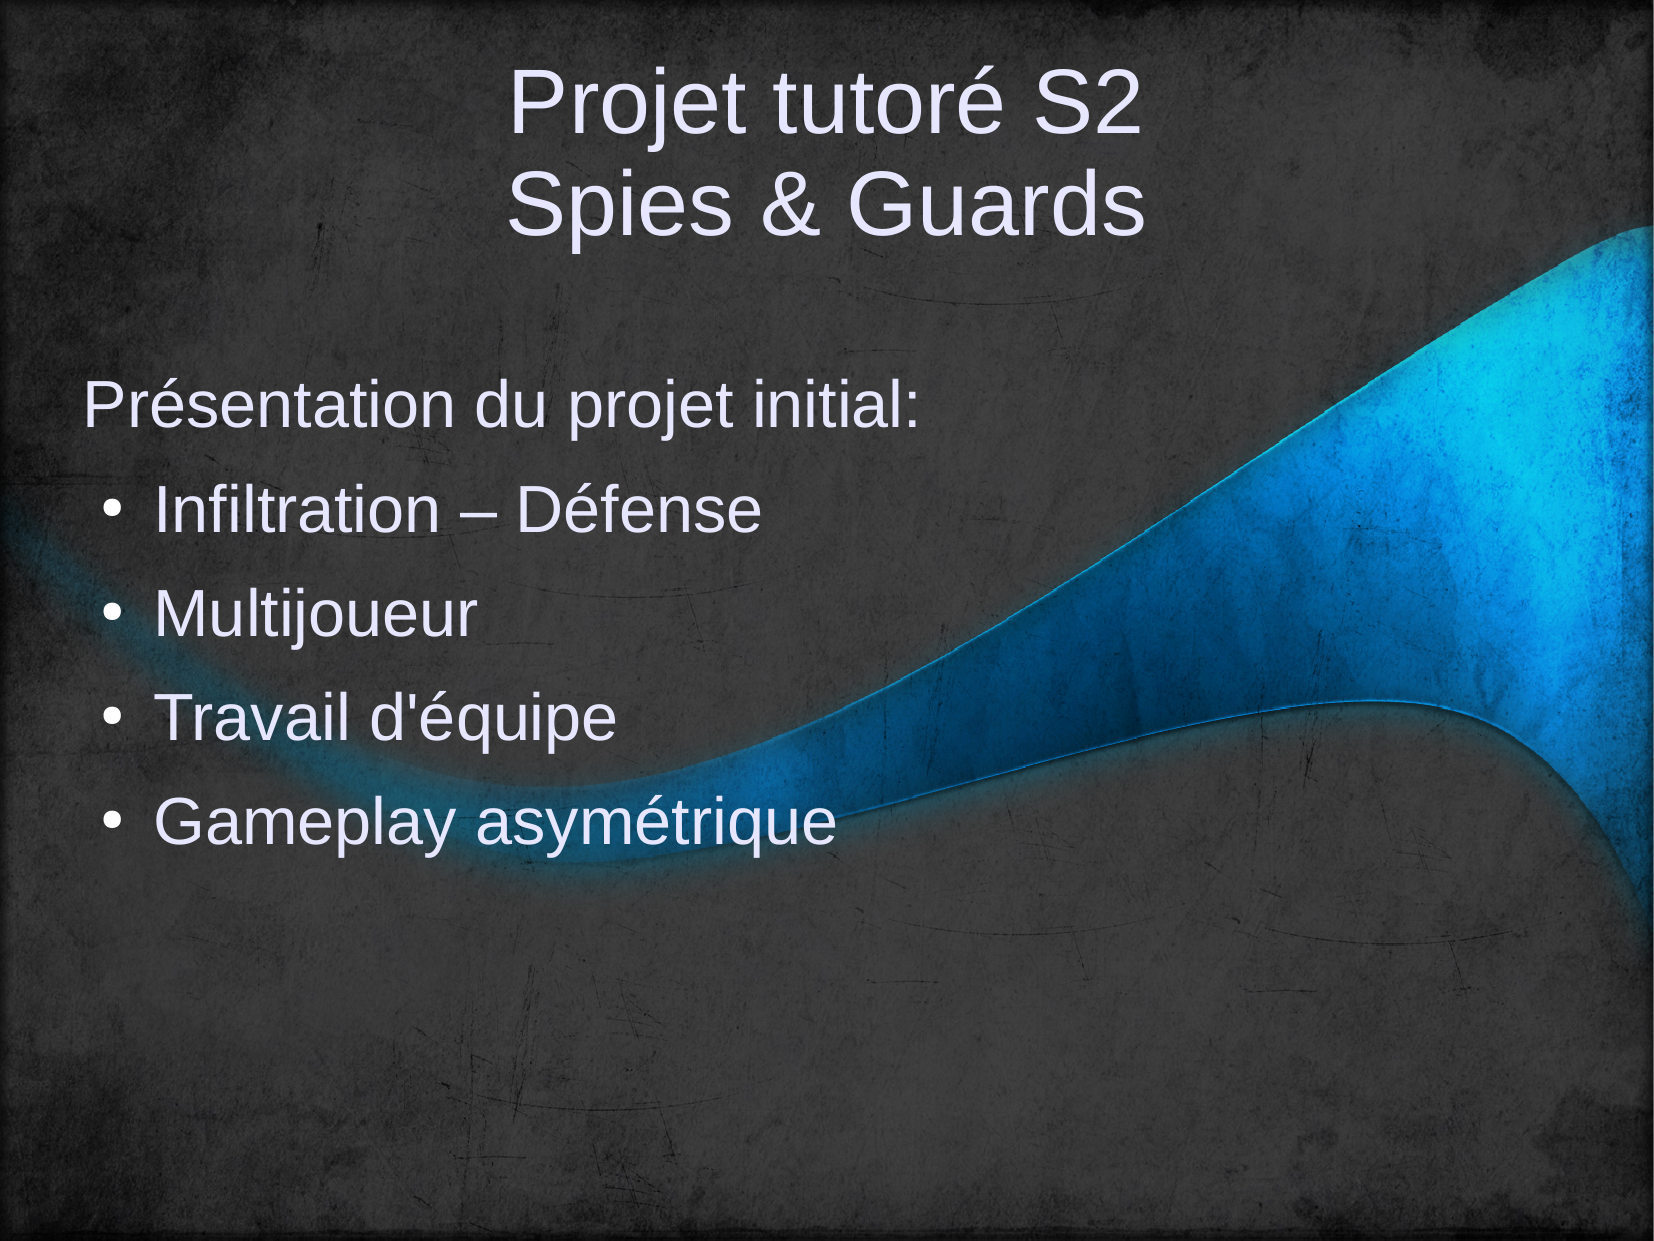

# Projet tutoré S2 Spies & Guards
Présentation du projet initial:
Infiltration – Défense
Multijoueur
Travail d'équipe
Gameplay asymétrique